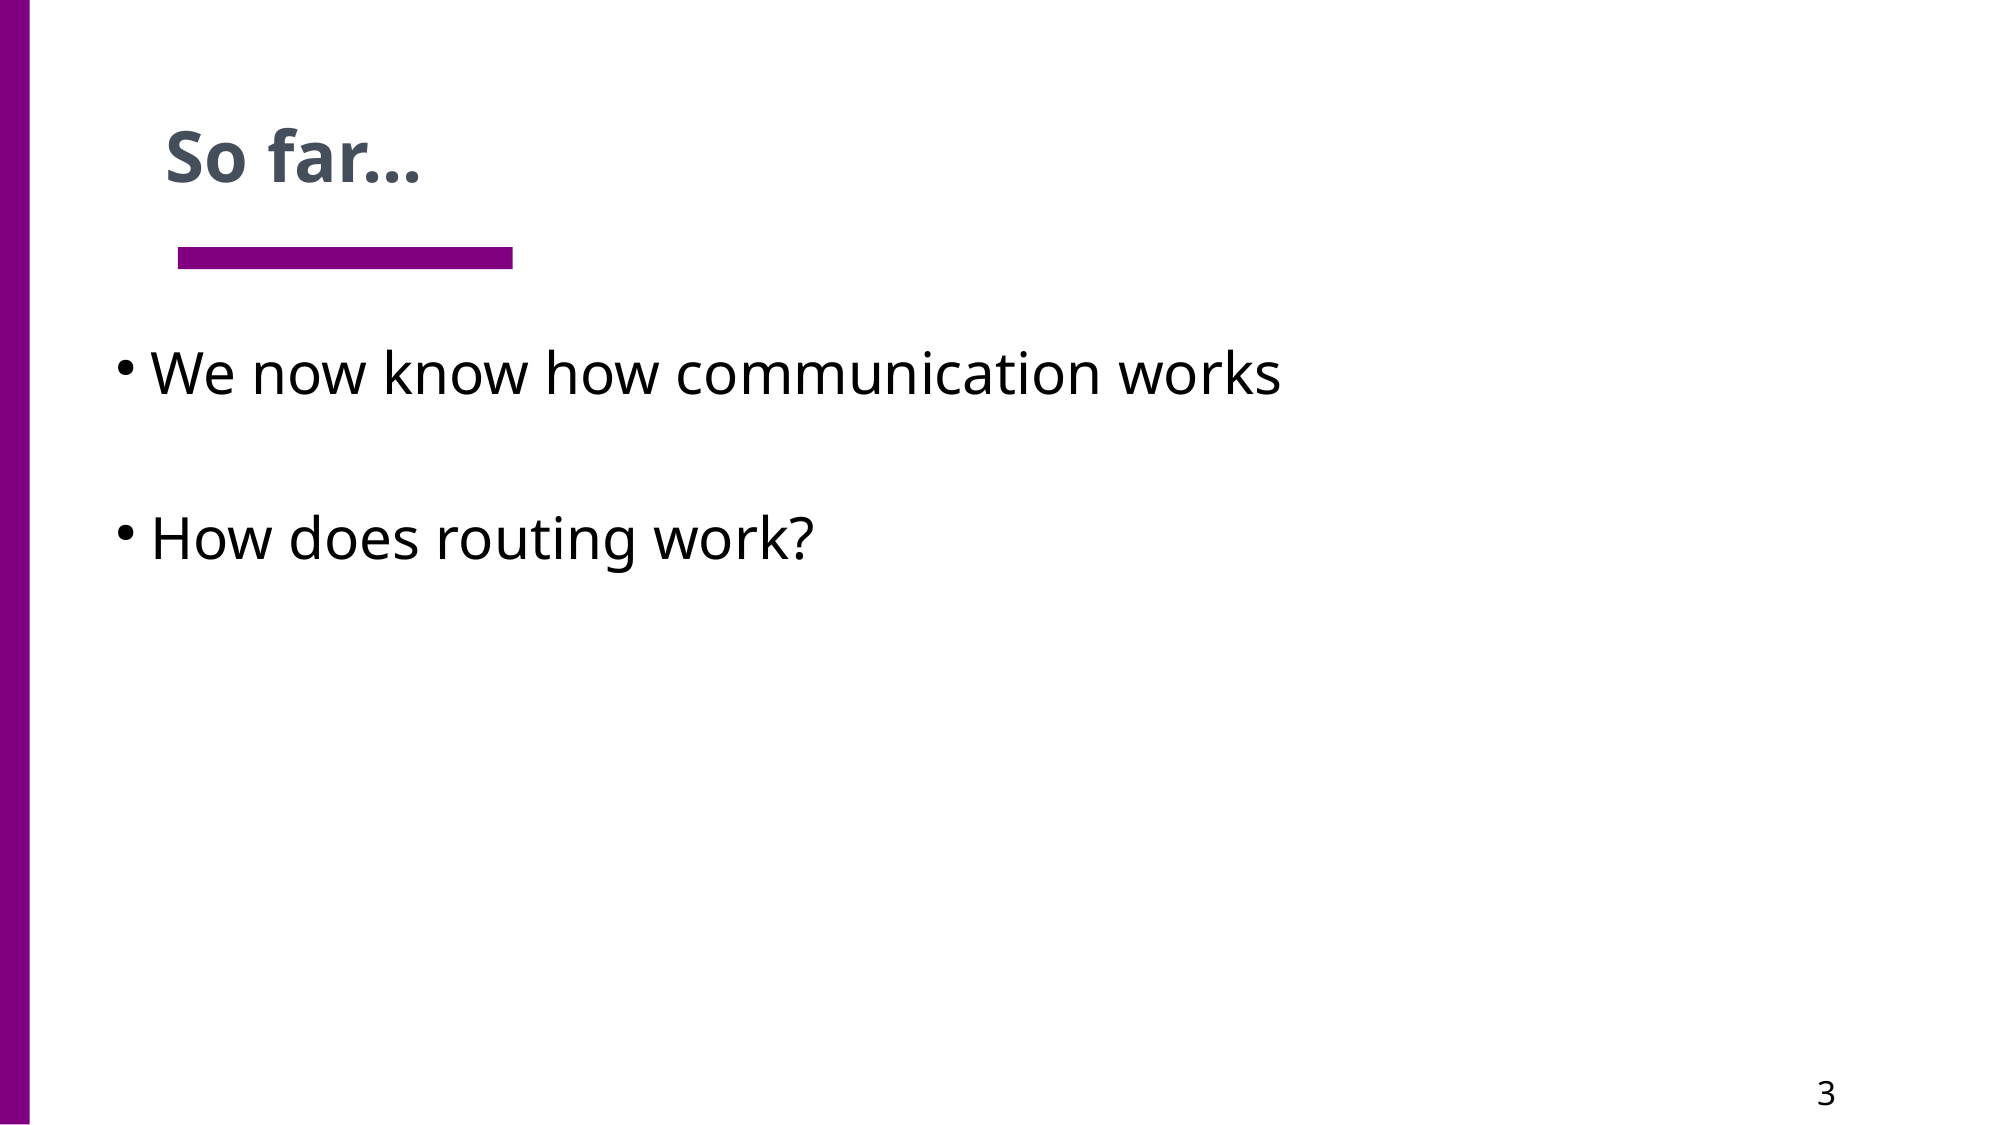

So far...
We now know how communication works
How does routing work?